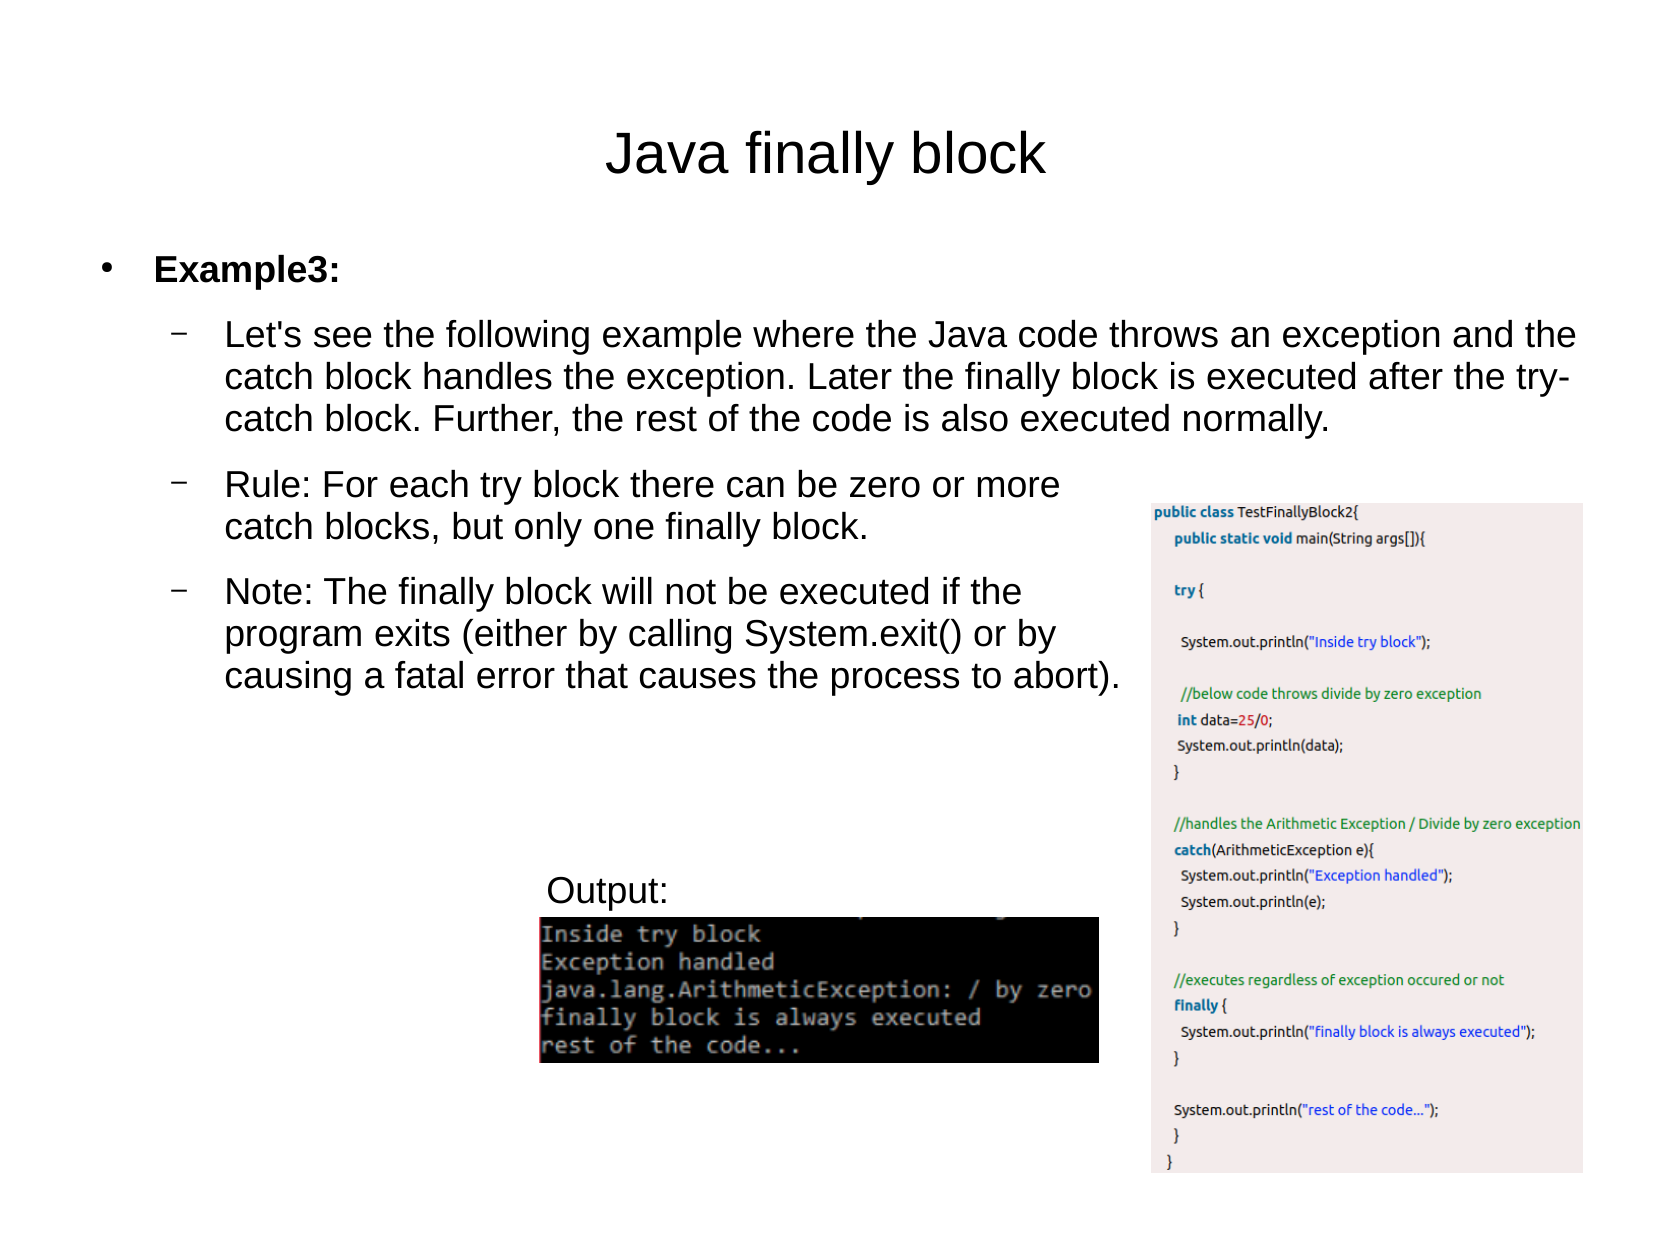

# Java finally block
Example3:
Let's see the following example where the Java code throws an exception and the catch block handles the exception. Later the finally block is executed after the try-catch block. Further, the rest of the code is also executed normally.
Rule: For each try block there can be zero or more
catch blocks, but only one finally block.
Note: The finally block will not be executed if the
program exits (either by calling System.exit() or by
causing a fatal error that causes the process to abort).
Output: